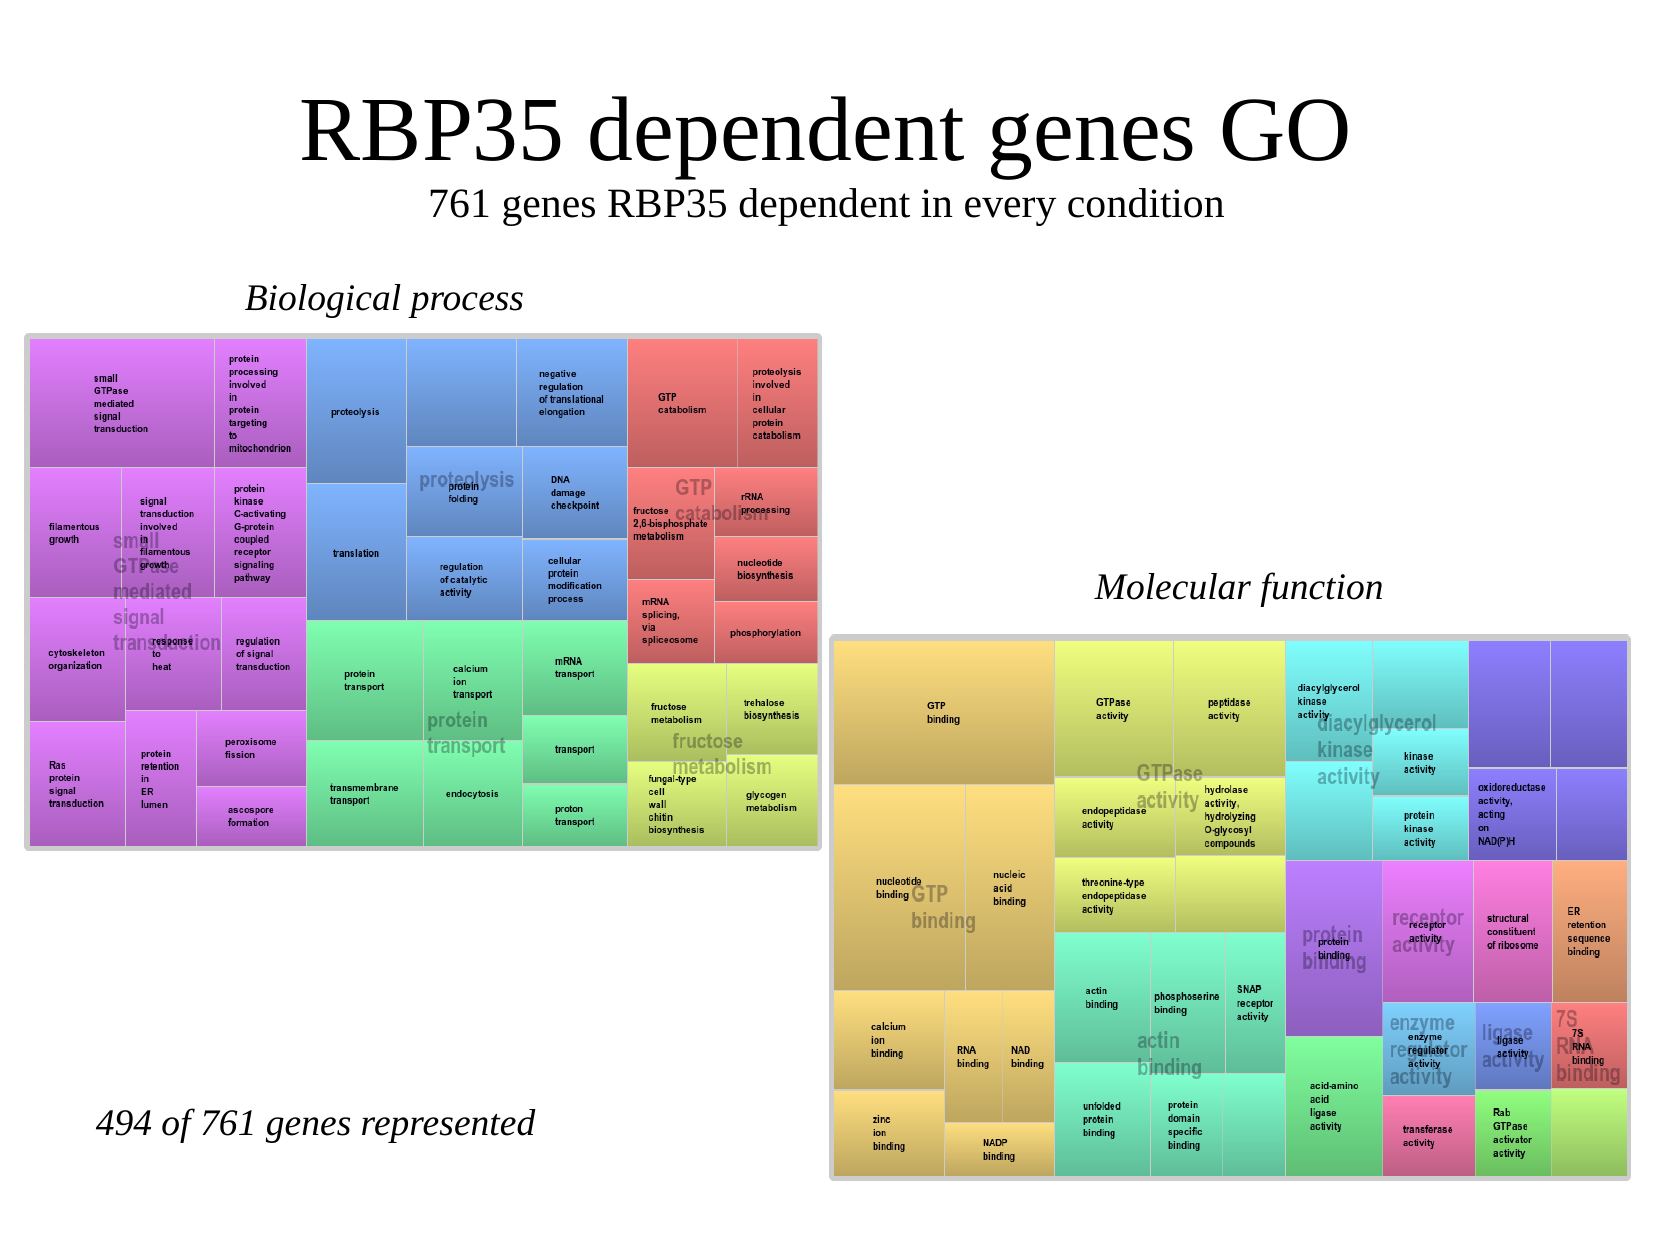

# RBP35 dependent genes GO 761 genes RBP35 dependent in every condition
Biological process
Molecular function
494 of 761 genes represented